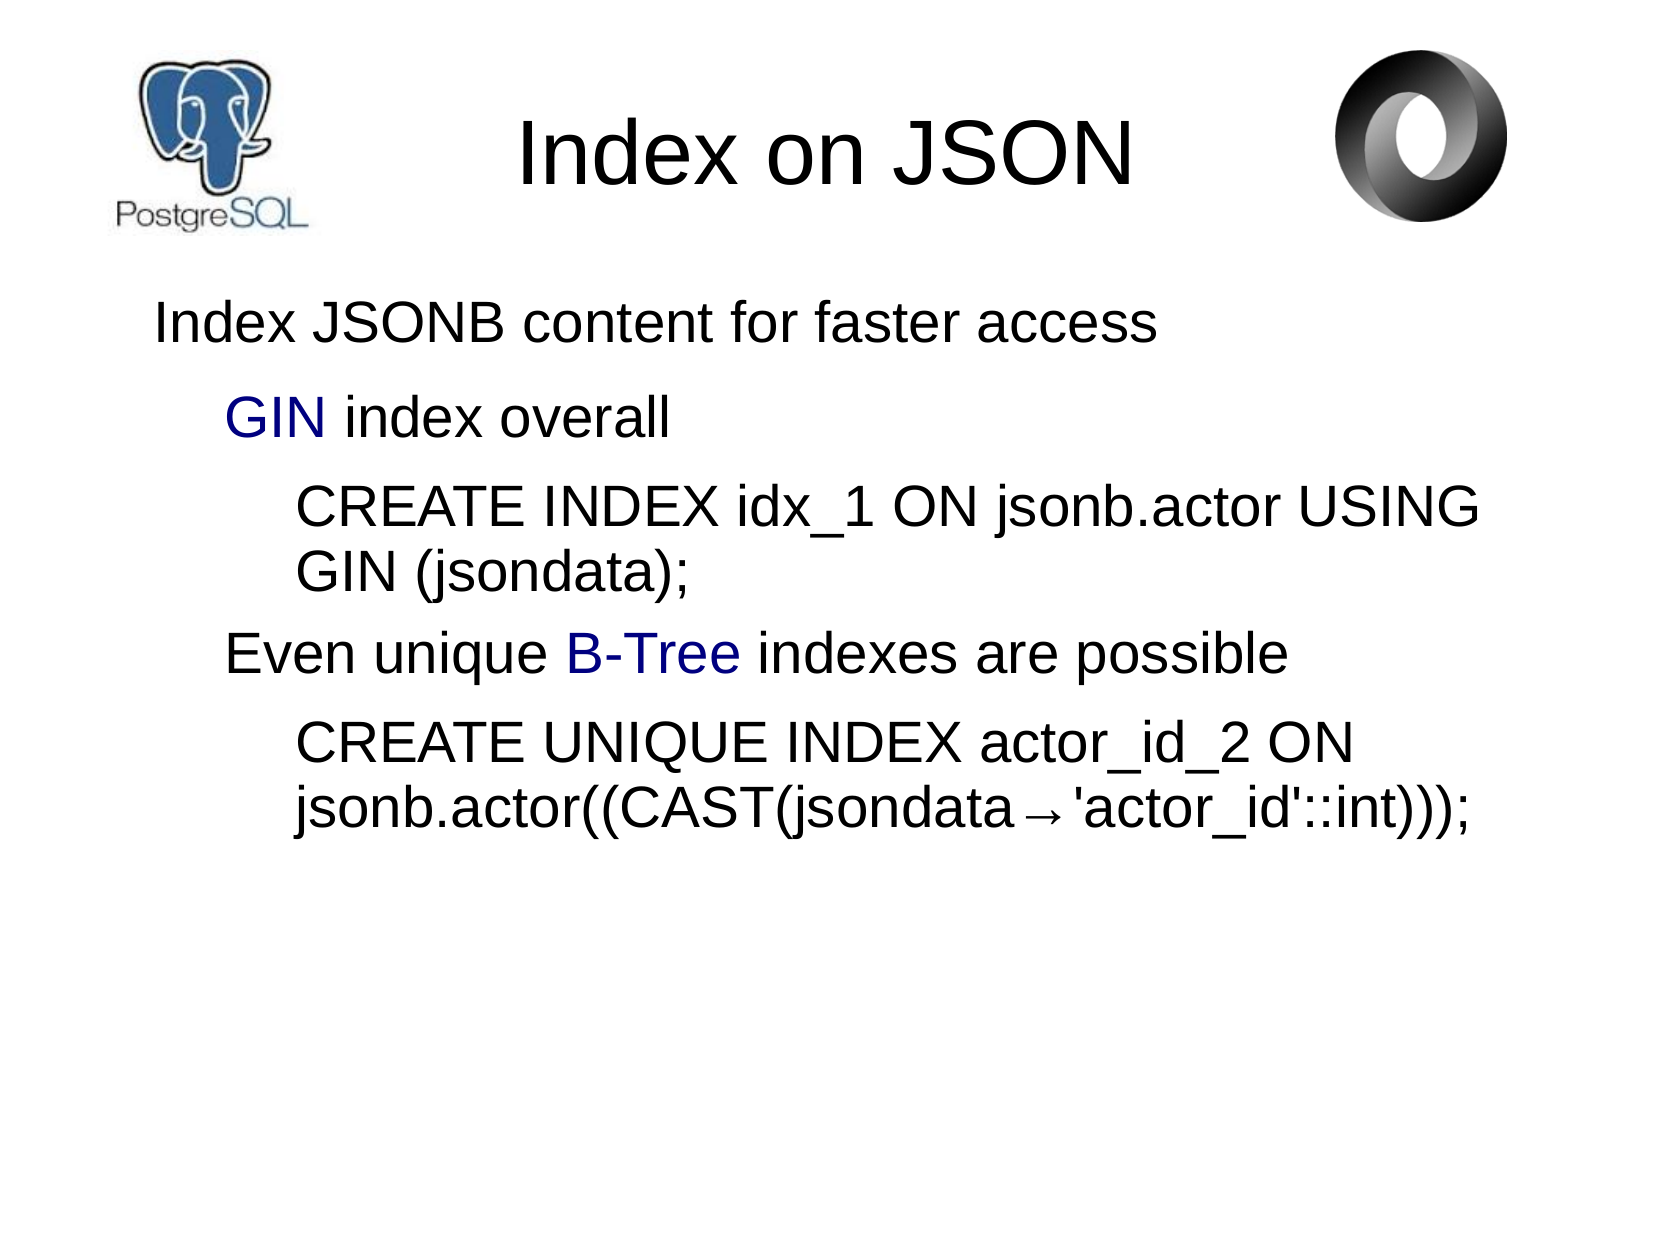

# Index on JSON
Index JSONB content for faster access
GIN index overall
CREATE INDEX idx_1 ON jsonb.actor USING GIN (jsondata);
Even unique B-Tree indexes are possible
CREATE UNIQUE INDEX actor_id_2 ON jsonb.actor((CAST(jsondata→'actor_id'::int)));